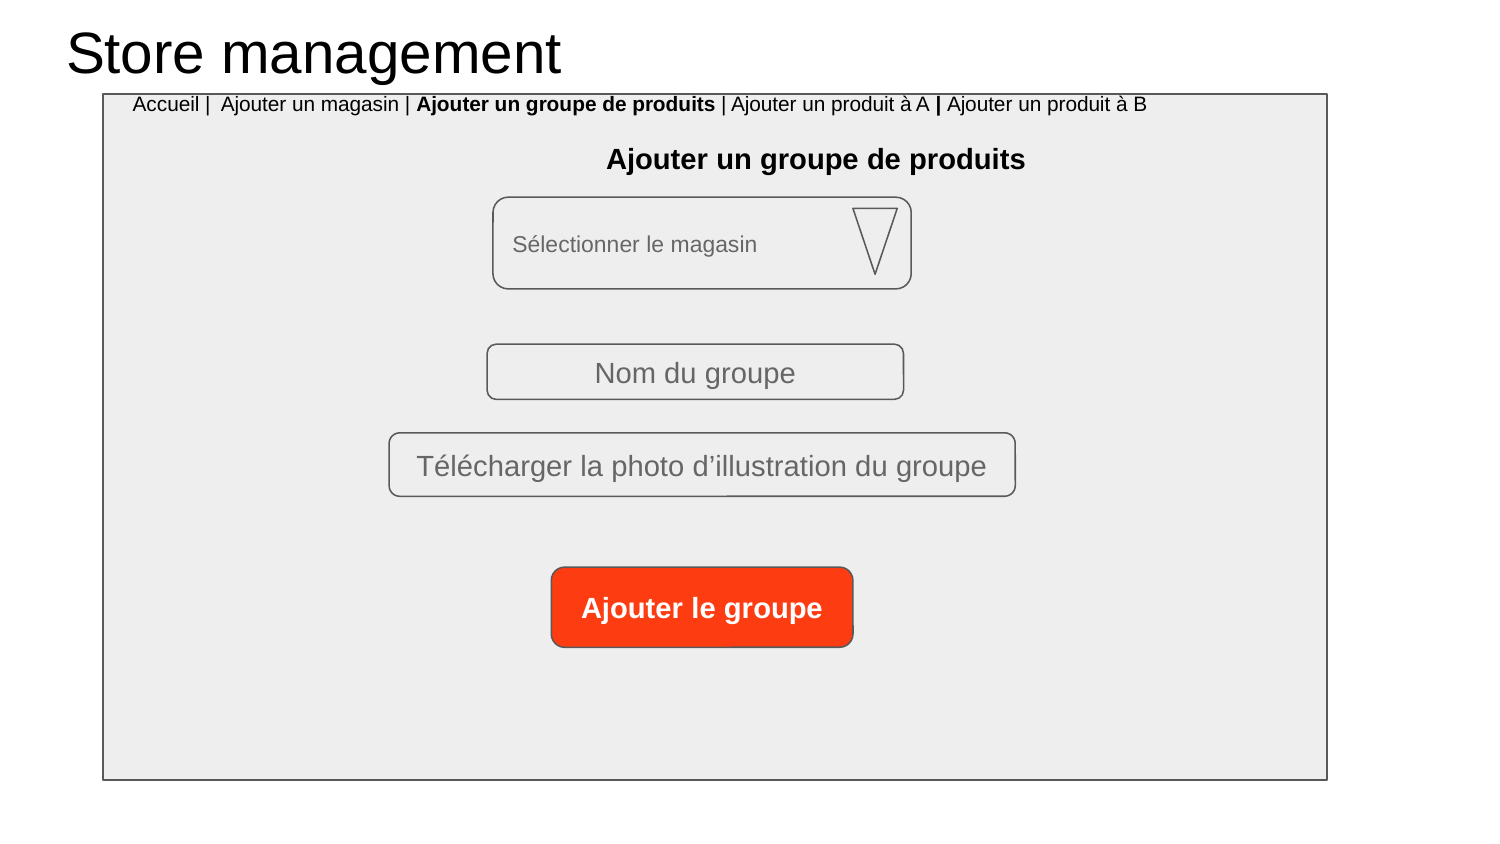

# Store management
Accueil | Ajouter un magasin | Ajouter un groupe de produits | Ajouter un produit à A | Ajouter un produit à B
Ajouter un groupe de produits
Sélectionner le magasin
Nom du groupe
Télécharger la photo d’illustration du groupe
Ajouter le groupe